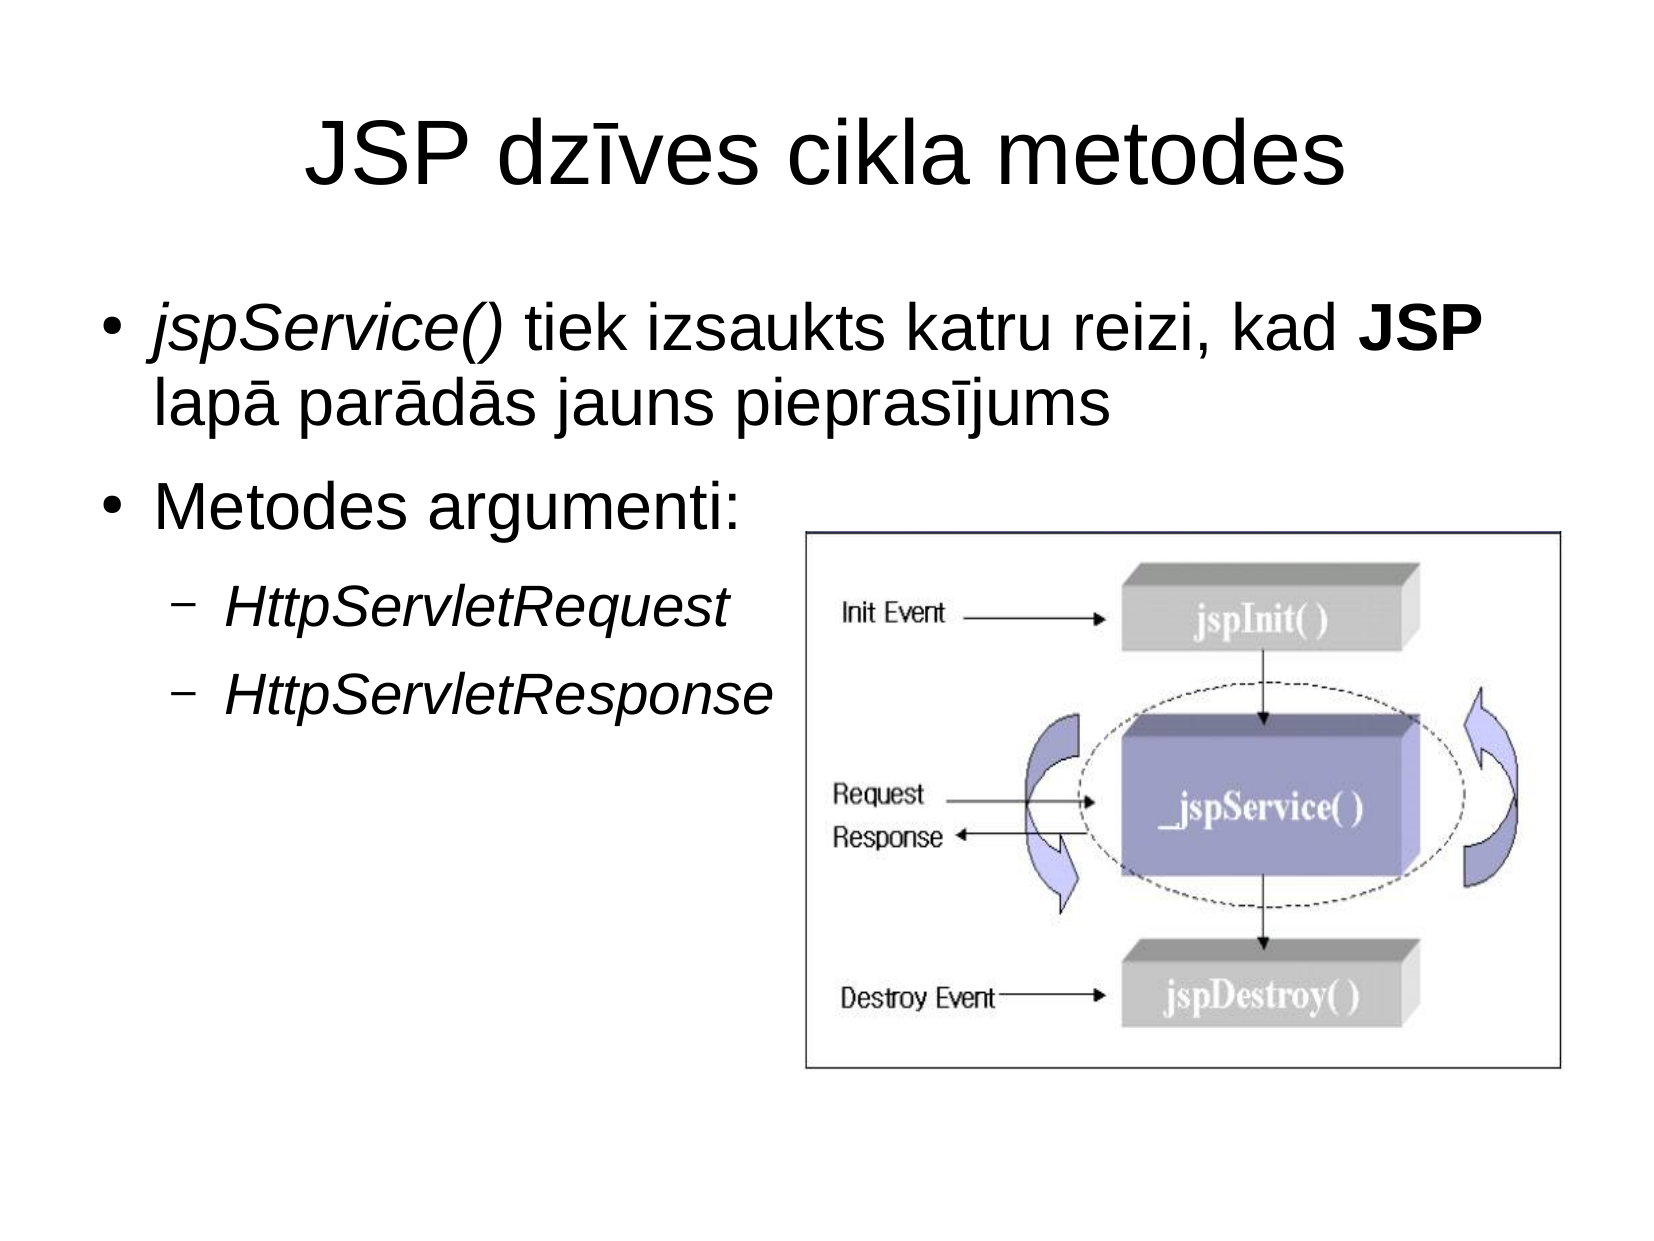

# JSP dzīves cikla metodes
jspService() tiek izsaukts katru reizi, kad JSP lapā parādās jauns pieprasījums
Metodes argumenti:
HttpServletRequest
HttpServletResponse